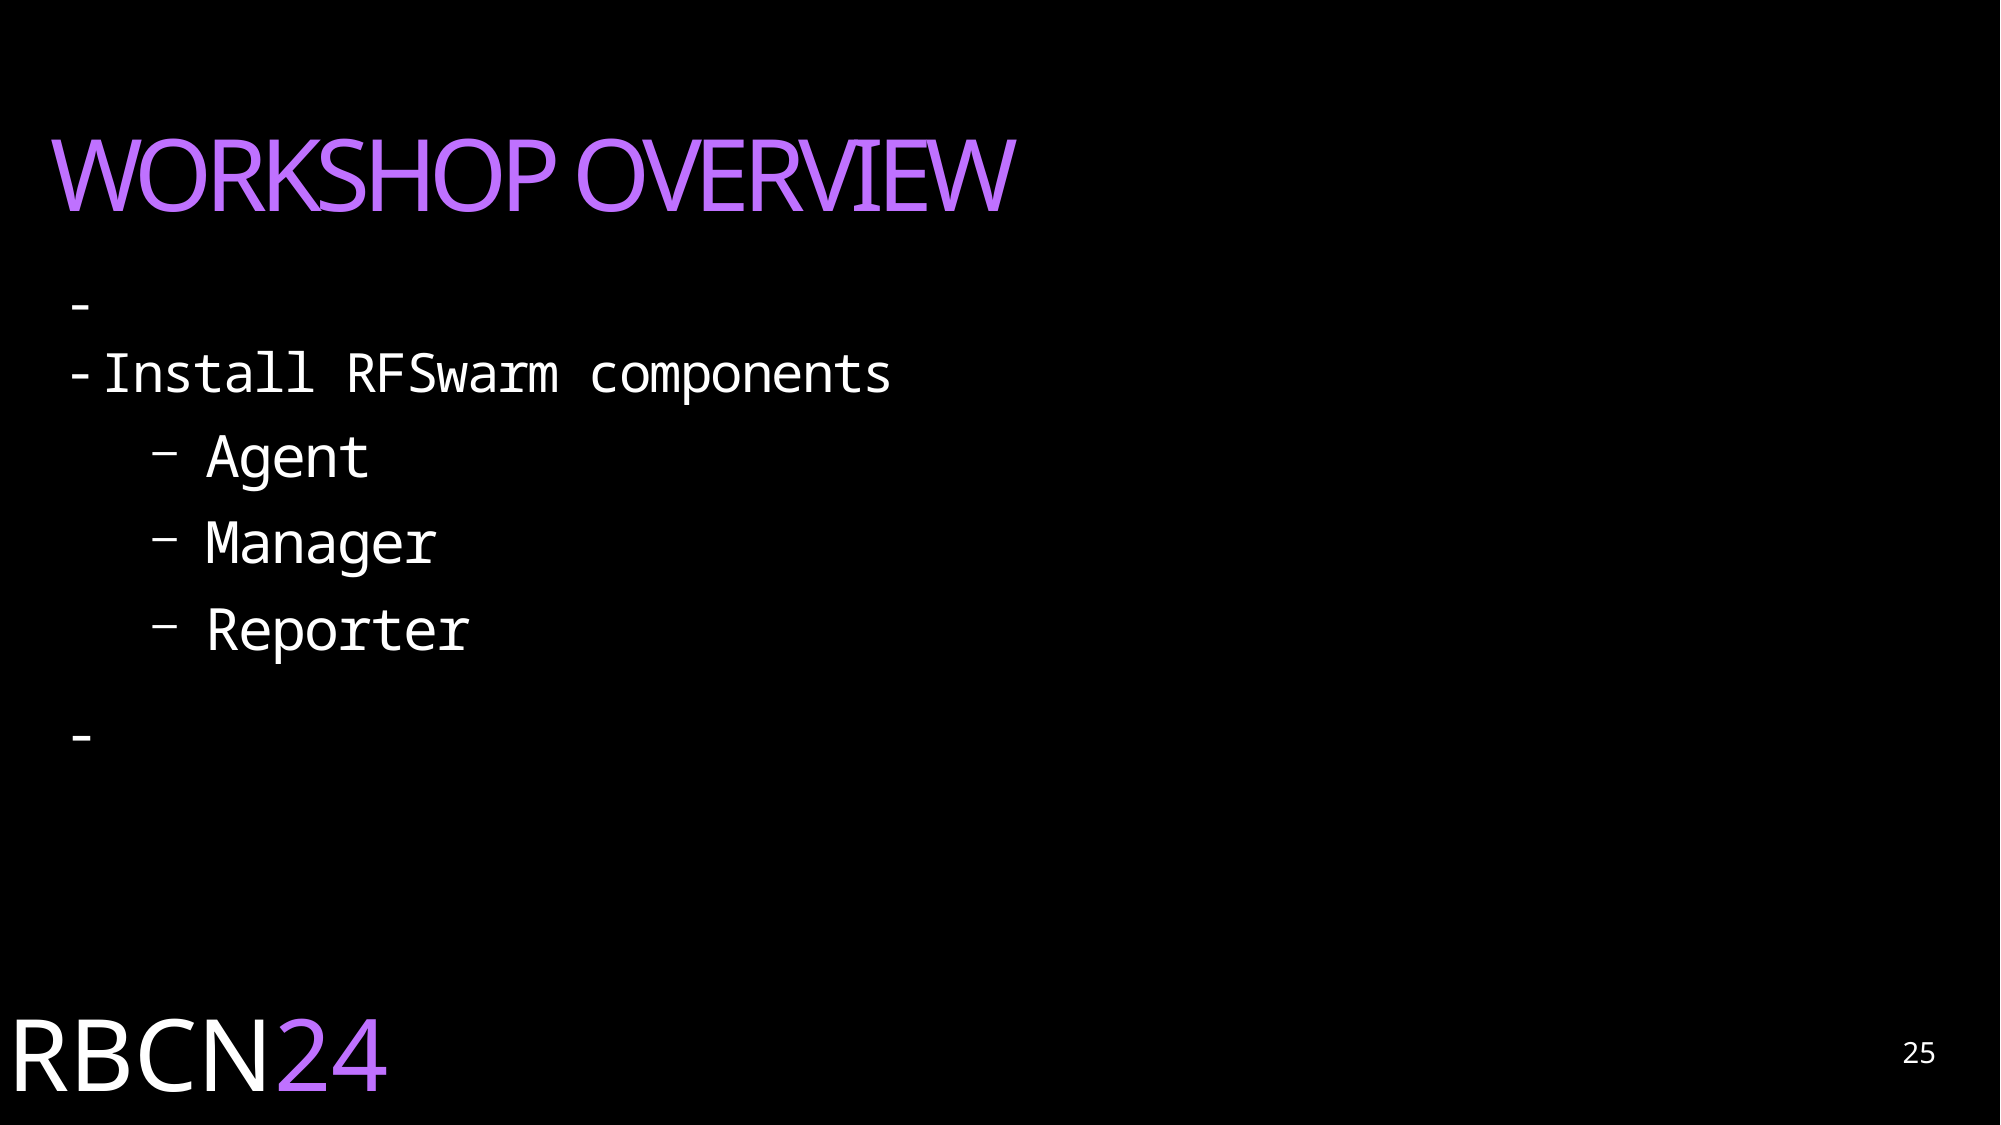

#
Workshop Overview
Install RFSwarm components
Agent
Manager
Reporter
25